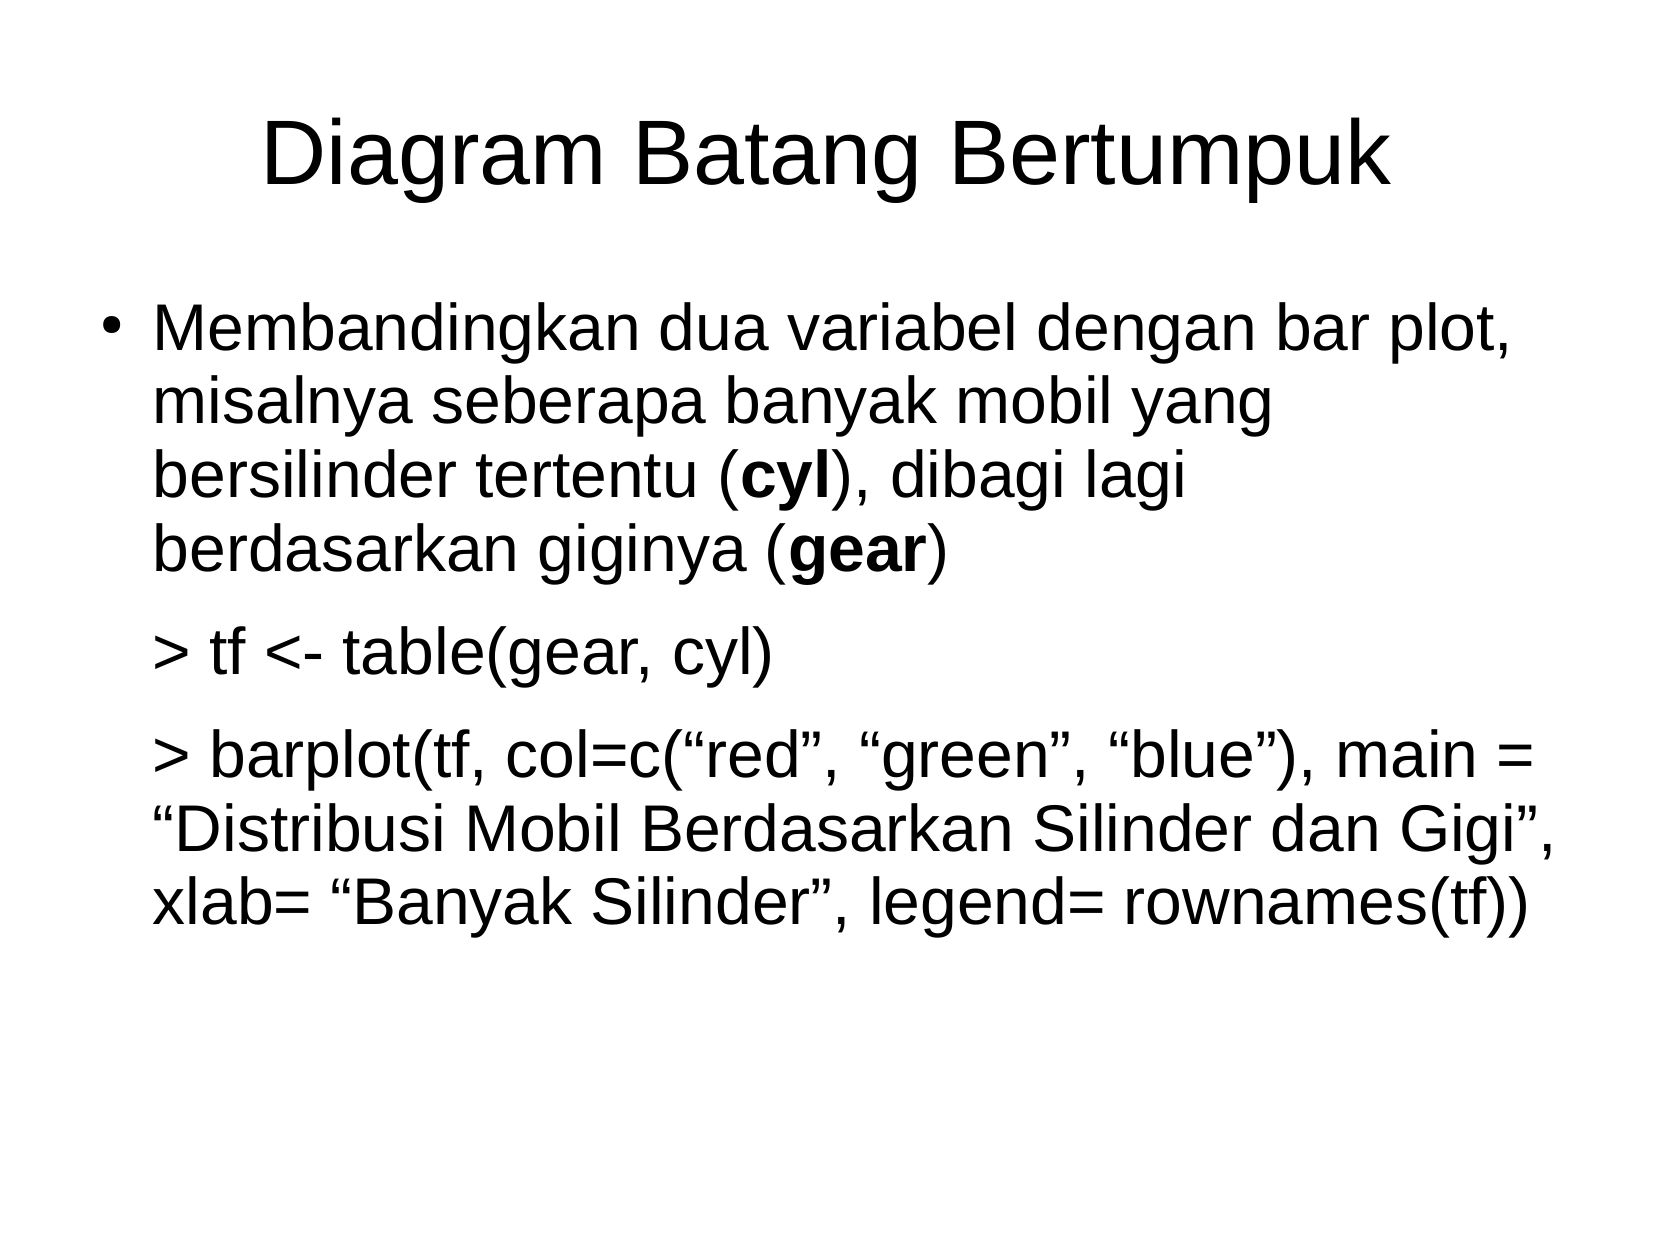

# Diagram Batang Bertumpuk
Membandingkan dua variabel dengan bar plot, misalnya seberapa banyak mobil yang bersilinder tertentu (cyl), dibagi lagi berdasarkan giginya (gear)
> tf <- table(gear, cyl)
> barplot(tf, col=c(“red”, “green”, “blue”), main = “Distribusi Mobil Berdasarkan Silinder dan Gigi”, xlab= “Banyak Silinder”, legend= rownames(tf))